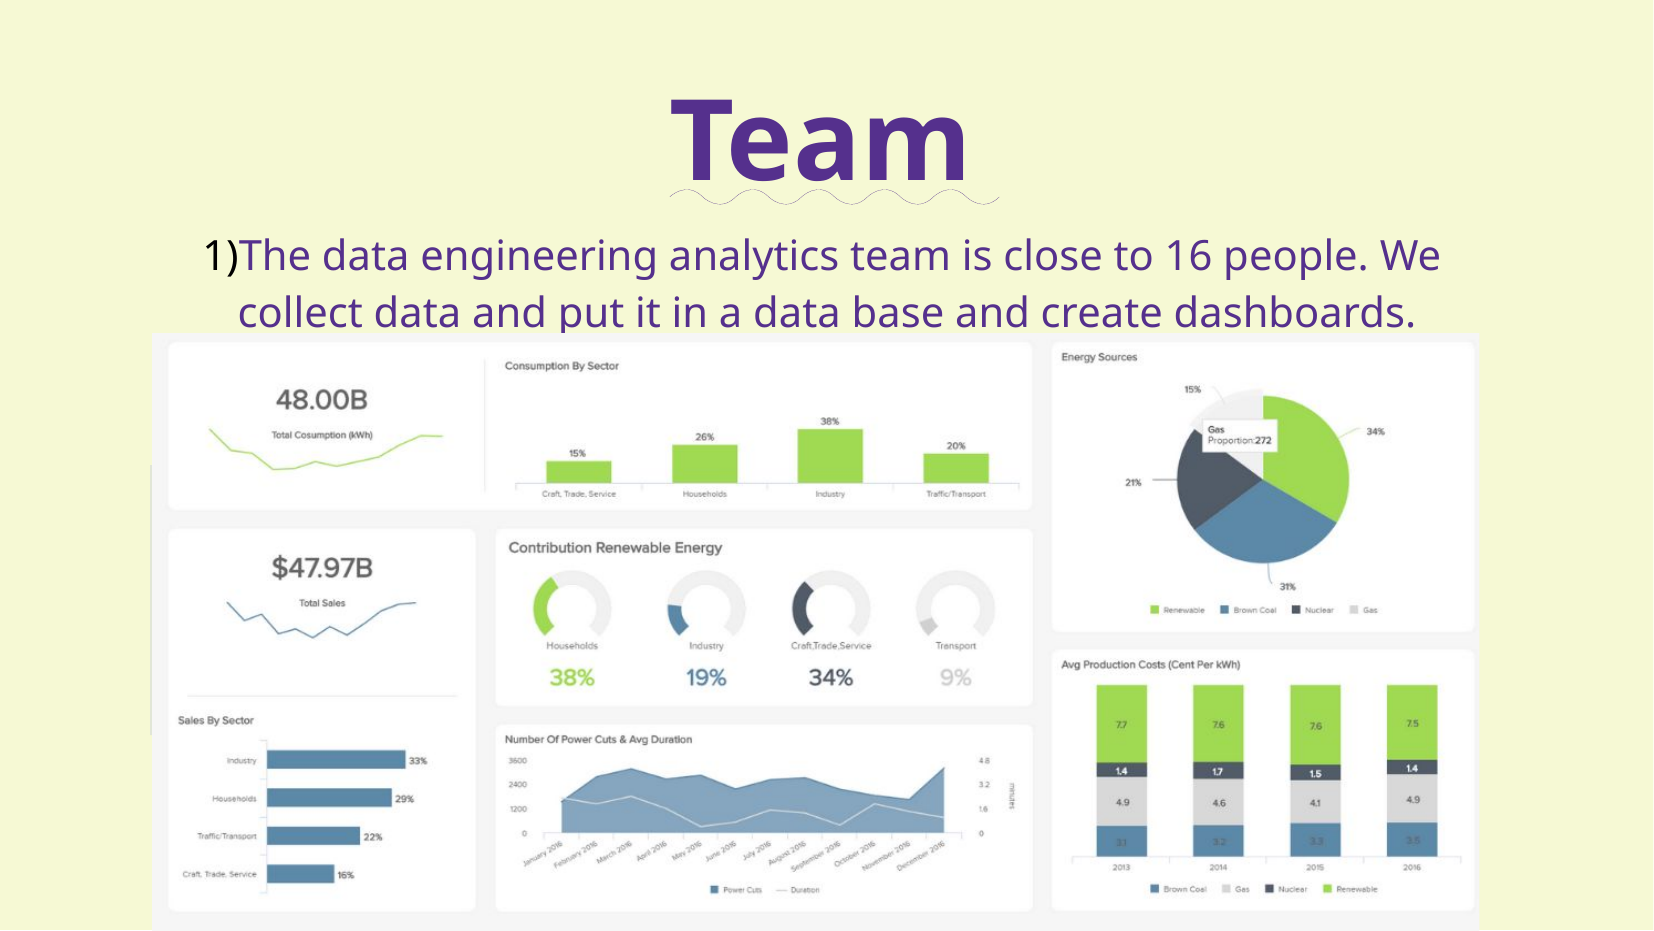

# Team
The data engineering analytics team is close to 16 people. We collect data and put it in a data base and create dashboards.